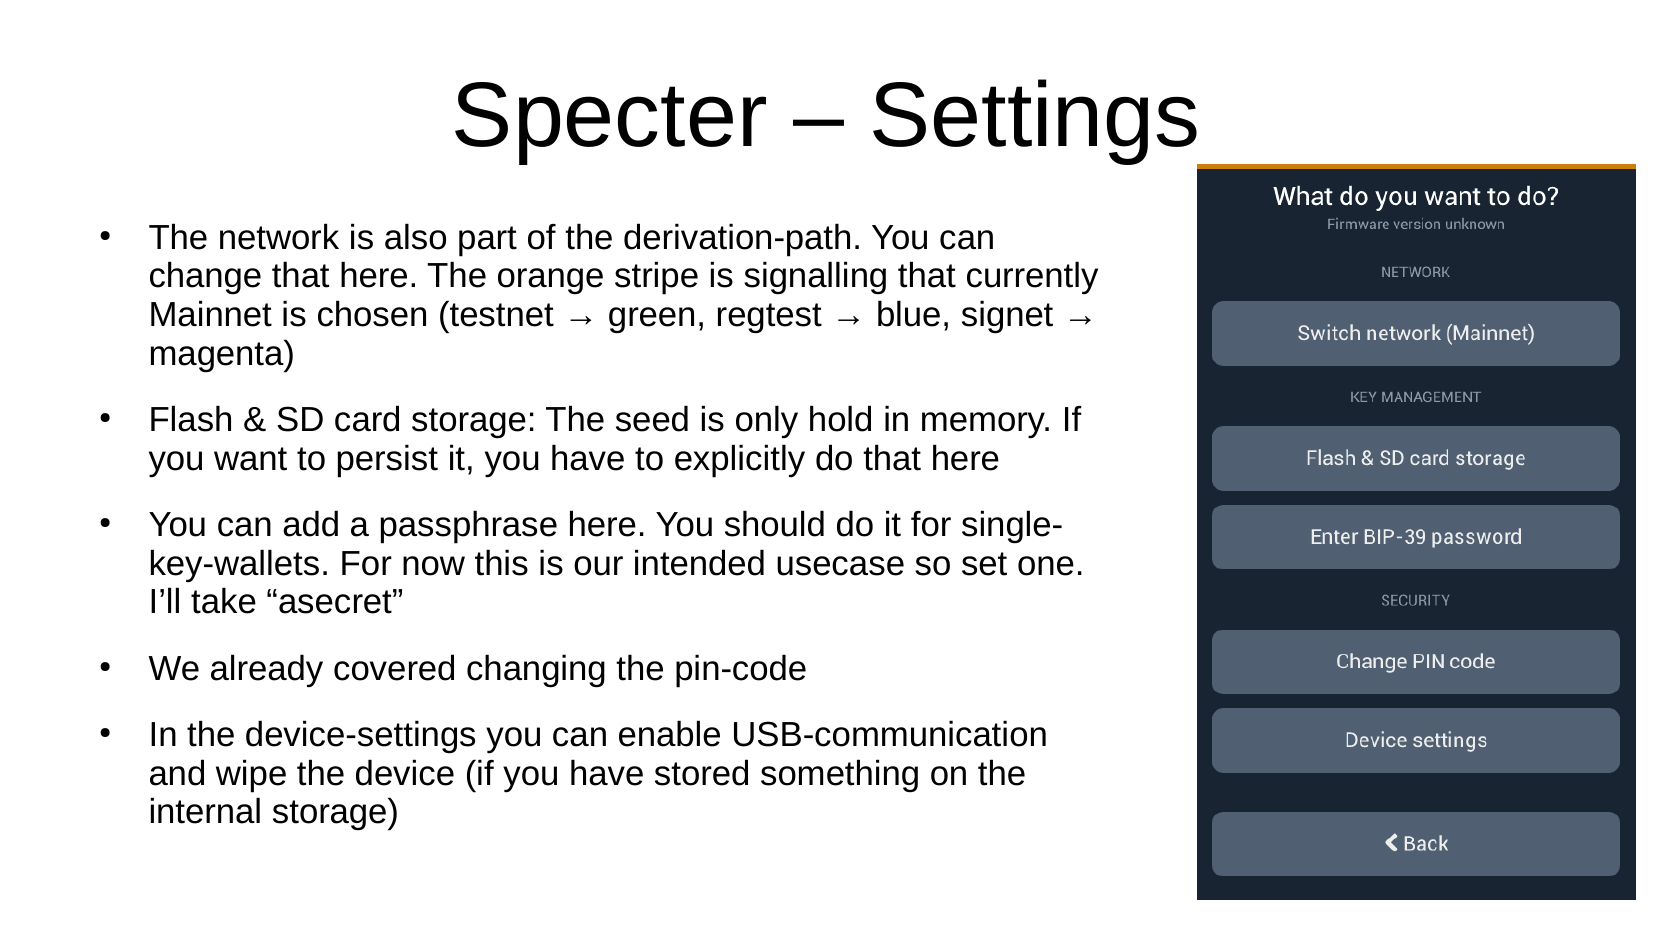

# Specter – Settings
The network is also part of the derivation-path. You can change that here. The orange stripe is signalling that currently Mainnet is chosen (testnet → green, regtest → blue, signet → magenta)
Flash & SD card storage: The seed is only hold in memory. If you want to persist it, you have to explicitly do that here
You can add a passphrase here. You should do it for single-key-wallets. For now this is our intended usecase so set one. I’ll take “asecret”
We already covered changing the pin-code
In the device-settings you can enable USB-communication and wipe the device (if you have stored something on the internal storage)